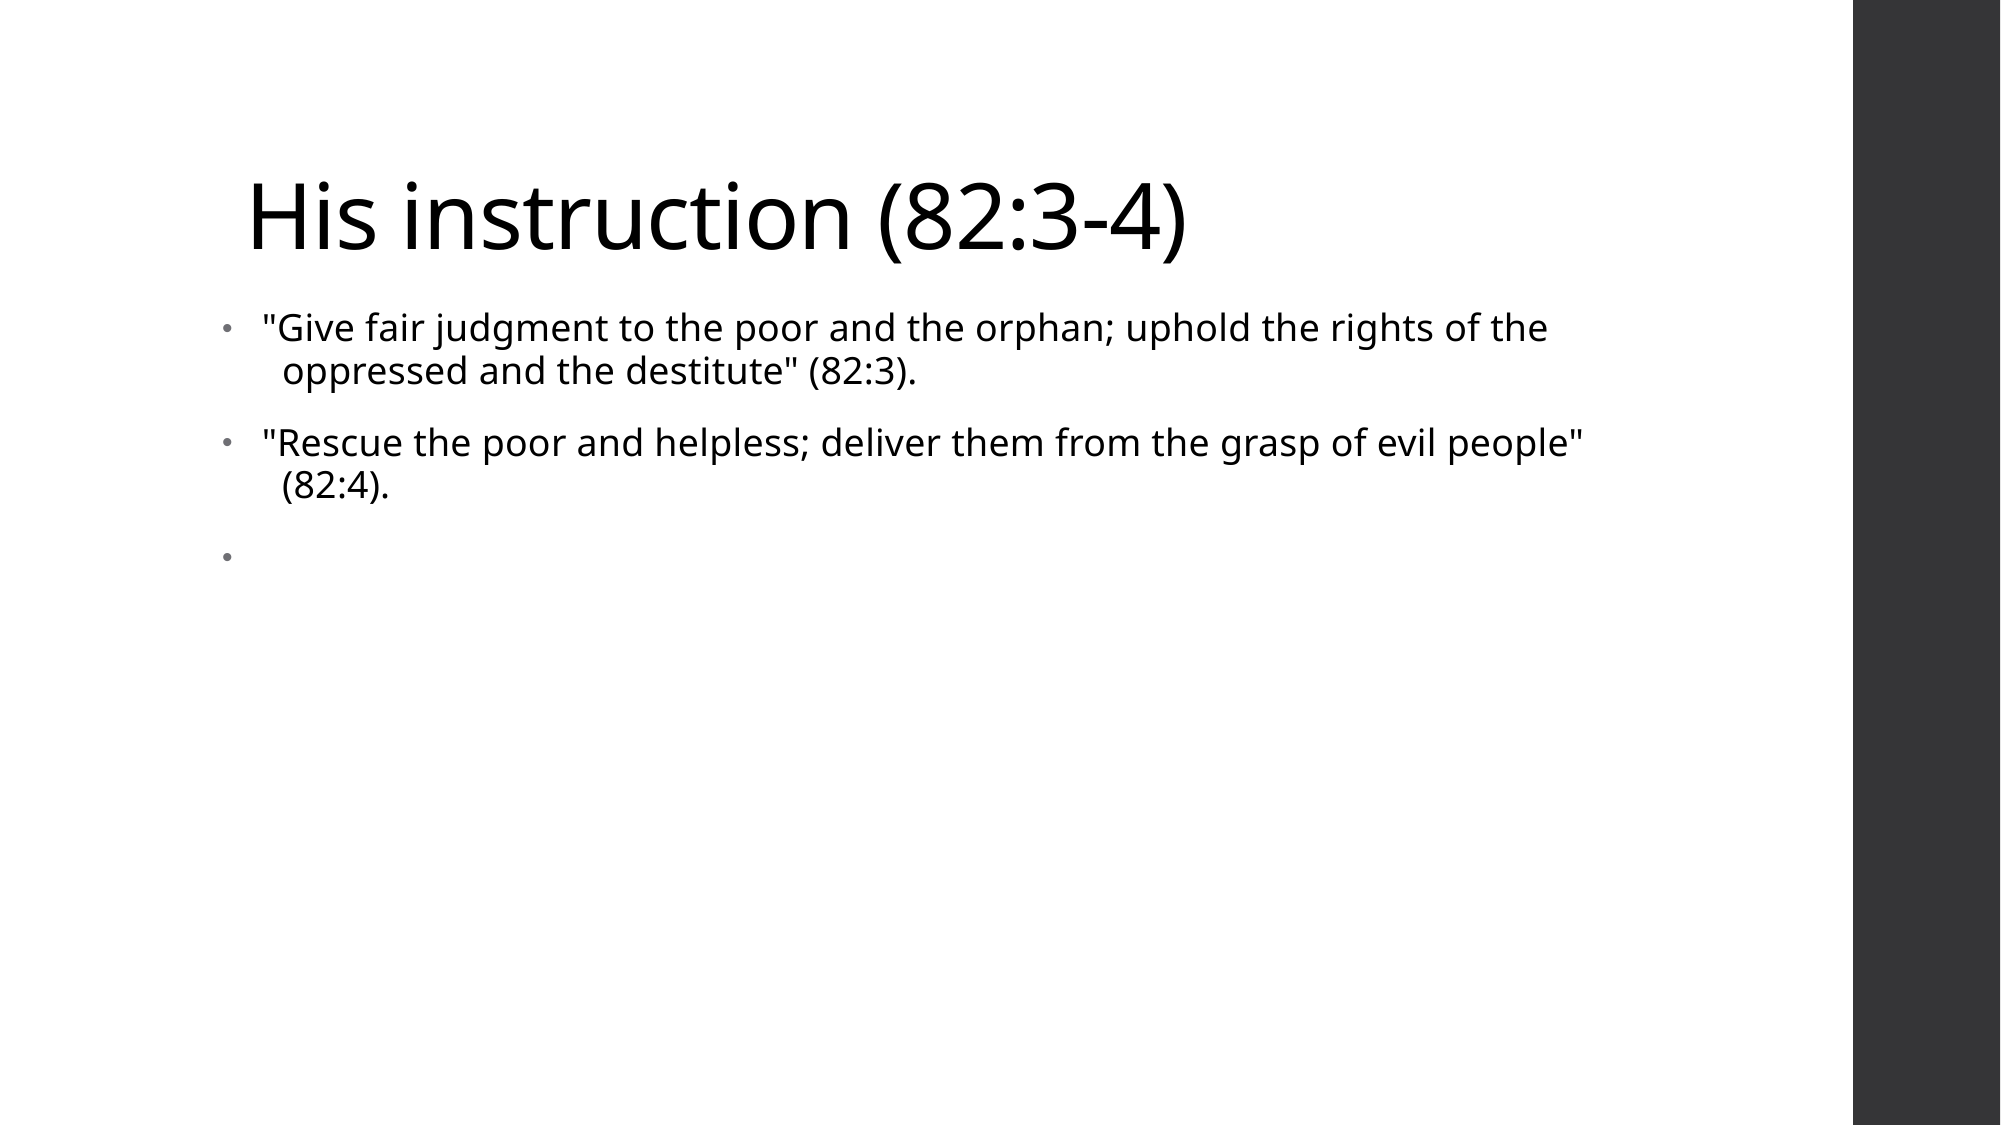

# His instruction (82:3-4)
 "Give fair judgment to the poor and the orphan; uphold the rights of the oppressed and the destitute" (82:3).
 "Rescue the poor and helpless; deliver them from the grasp of evil people" (82:4).